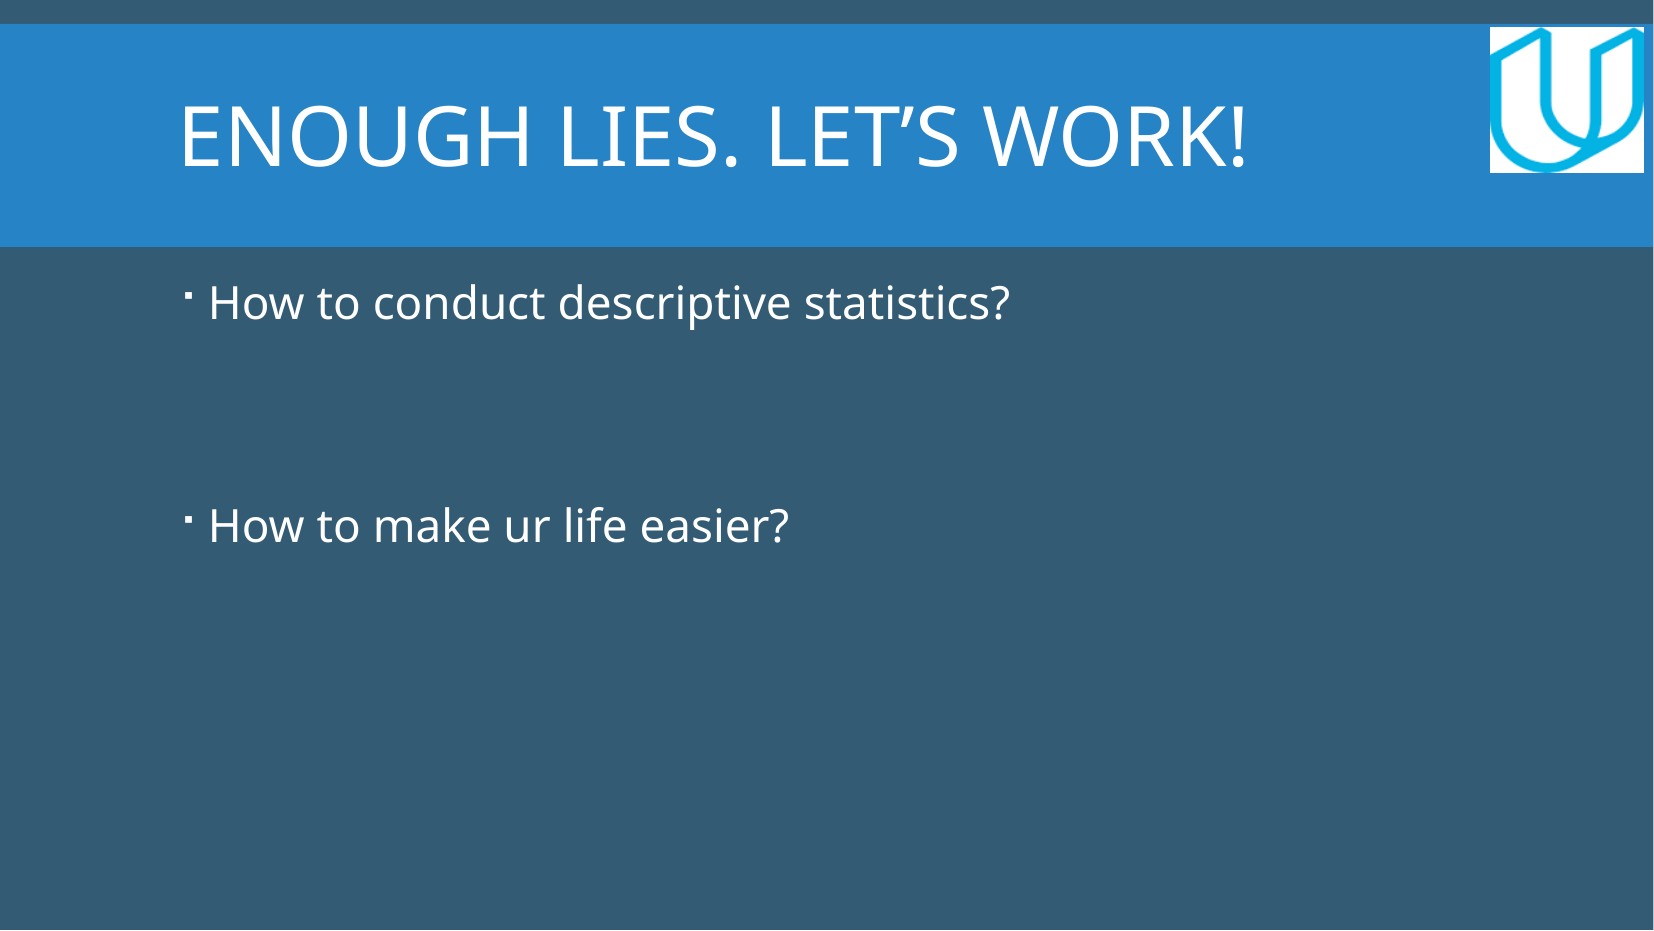

Enough lies. Let’s work!
How to conduct descriptive statistics?
How to make ur life easier?